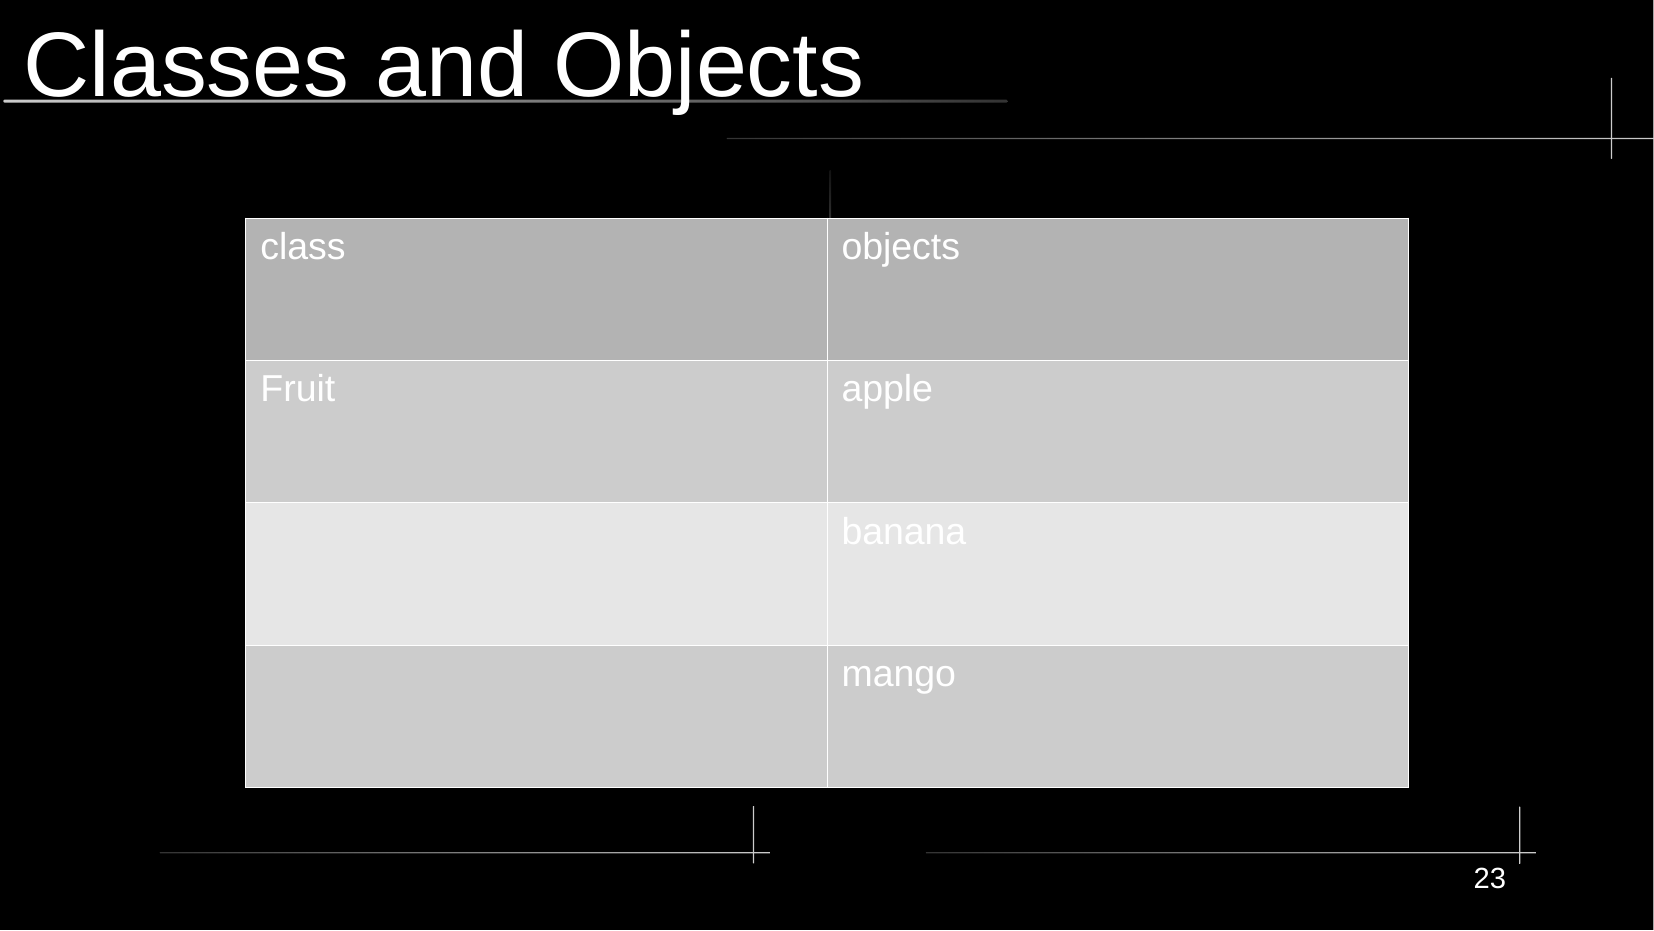

# Classes and Objects
| class | objects |
| --- | --- |
| Fruit | apple |
| | banana |
| | mango |
23